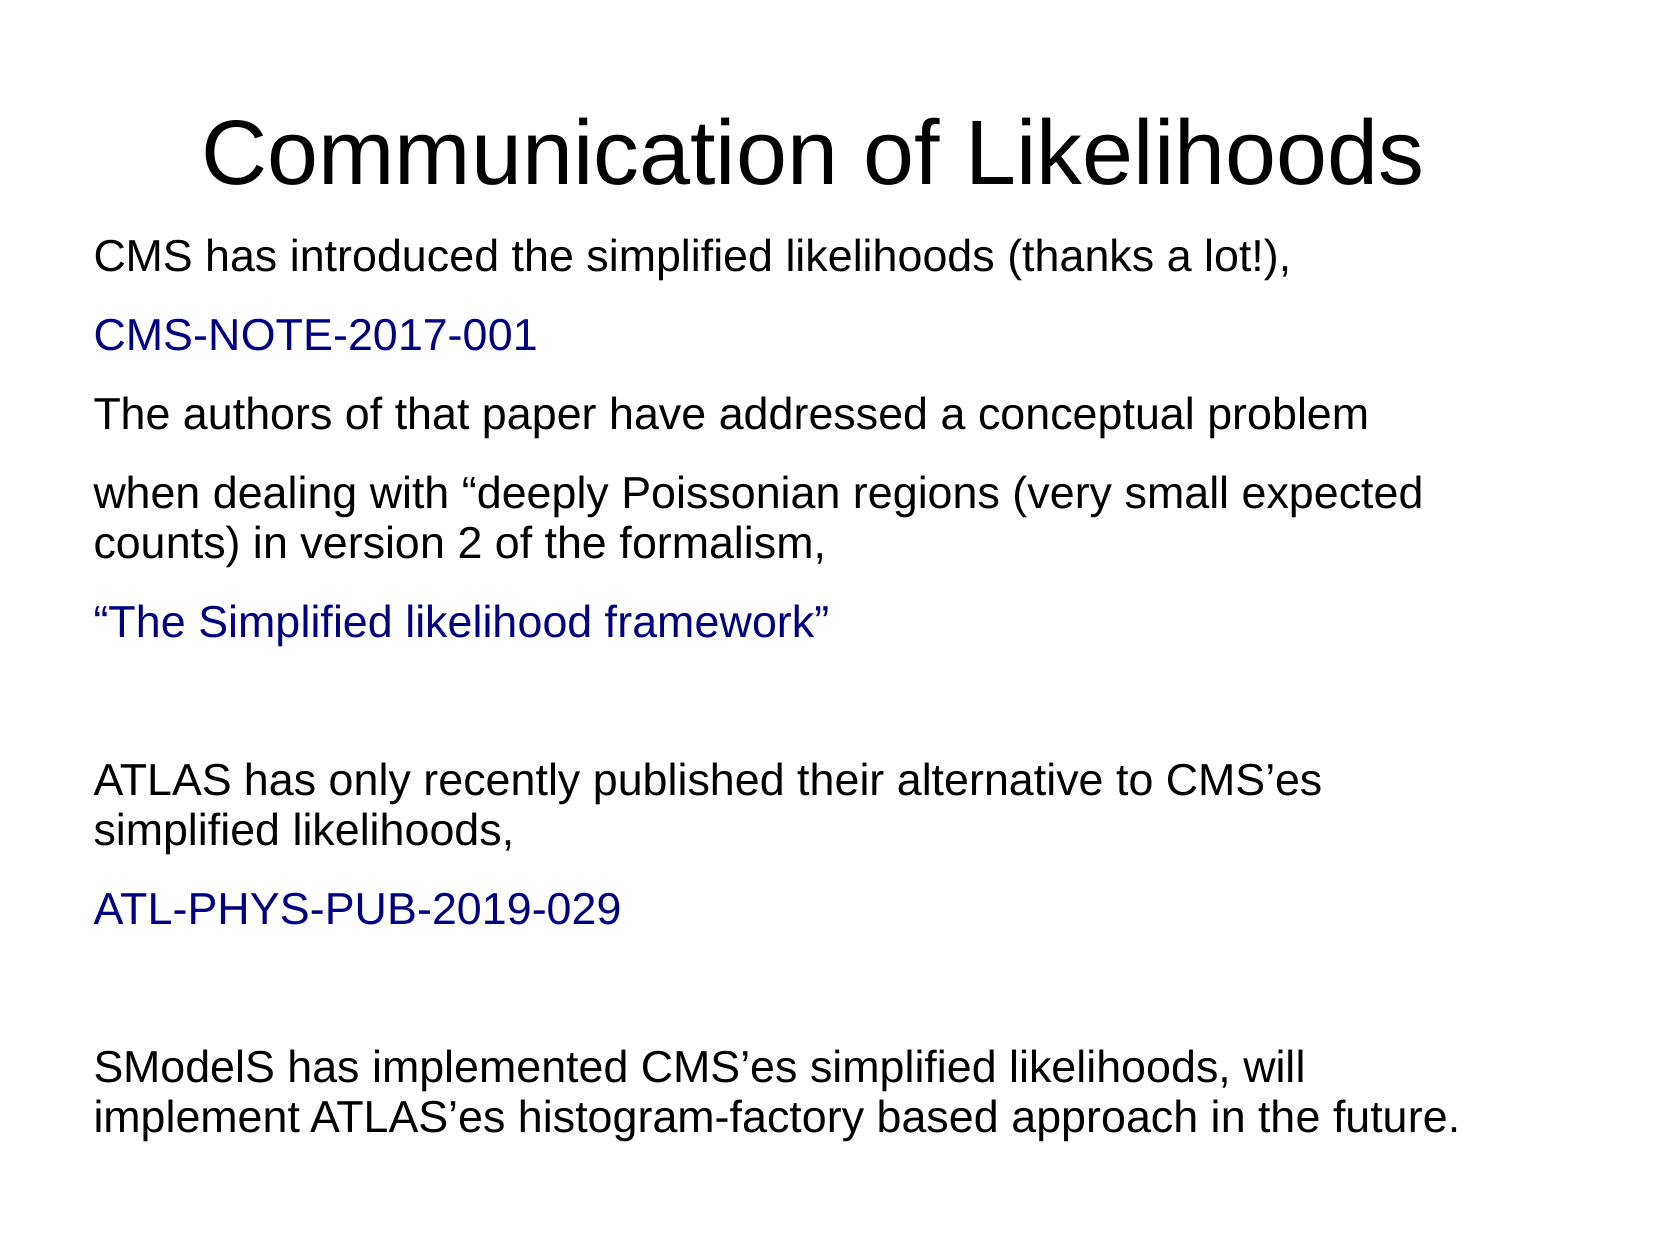

# Communication of Likelihoods
CMS has introduced the simplified likelihoods (thanks a lot!),
CMS-NOTE-2017-001
The authors of that paper have addressed a conceptual problem
when dealing with “deeply Poissonian regions (very small expected counts) in version 2 of the formalism,
“The Simplified likelihood framework”
ATLAS has only recently published their alternative to CMS’es simplified likelihoods,
ATL-PHYS-PUB-2019-029
SModelS has implemented CMS’es simplified likelihoods, will implement ATLAS’es histogram-factory based approach in the future.